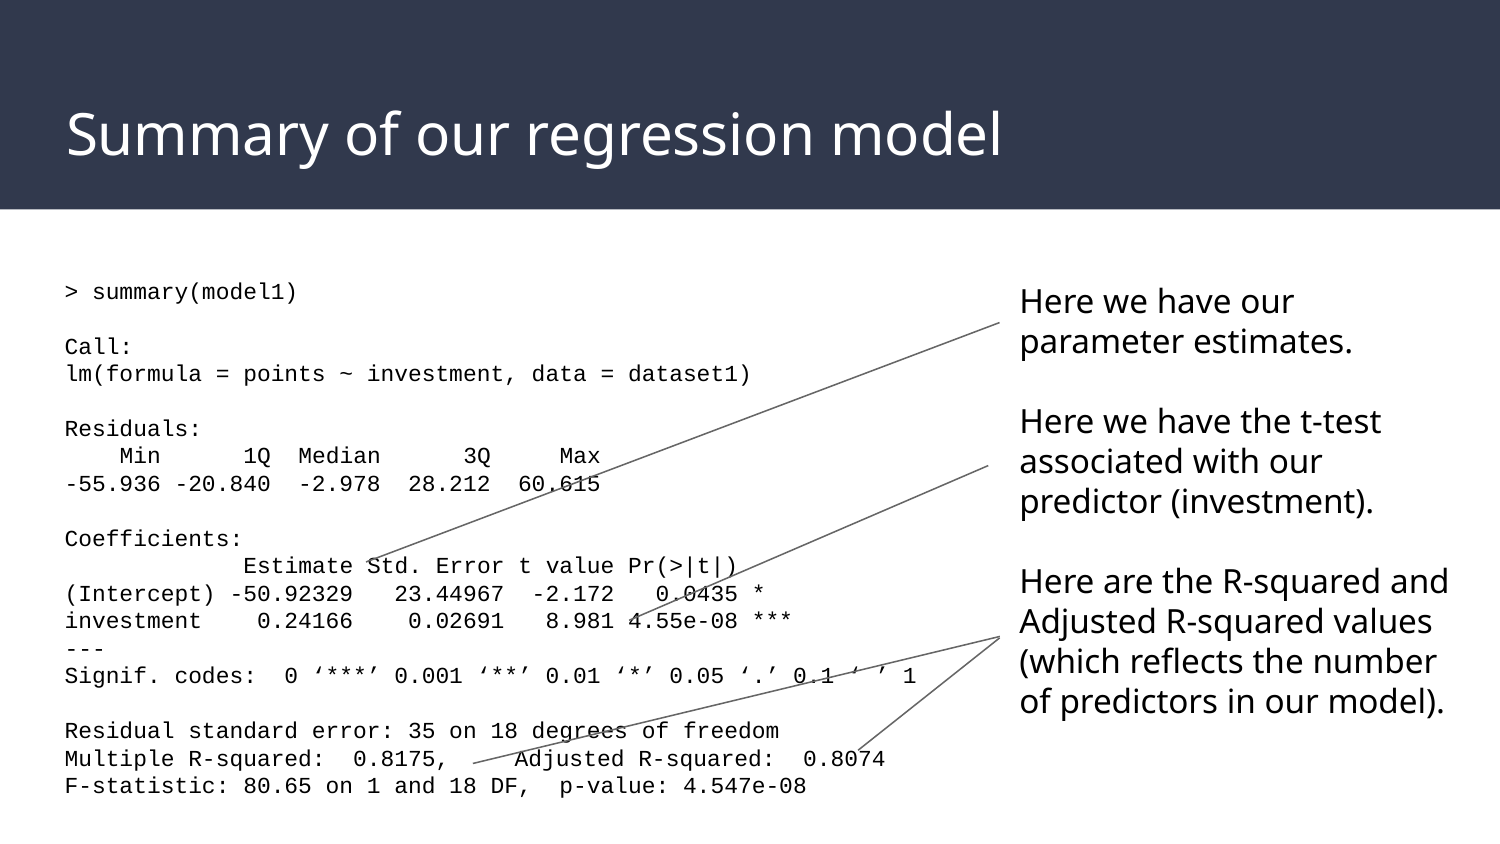

# Summary of our regression model
> summary(model1)
Call:
lm(formula = points ~ investment, data = dataset1)
Residuals:
 Min 1Q Median 3Q Max
-55.936 -20.840 -2.978 28.212 60.615
Coefficients:
 Estimate Std. Error t value Pr(>|t|)
(Intercept) -50.92329 23.44967 -2.172 0.0435 *
investment 0.24166 0.02691 8.981 4.55e-08 ***
---
Signif. codes: 0 ‘***’ 0.001 ‘**’ 0.01 ‘*’ 0.05 ‘.’ 0.1 ‘ ’ 1
Residual standard error: 35 on 18 degrees of freedom
Multiple R-squared: 0.8175,	Adjusted R-squared: 0.8074
F-statistic: 80.65 on 1 and 18 DF, p-value: 4.547e-08
Here we have our parameter estimates.
Here we have the t-test associated with our predictor (investment).
Here are the R-squared and Adjusted R-squared values (which reflects the number of predictors in our model).